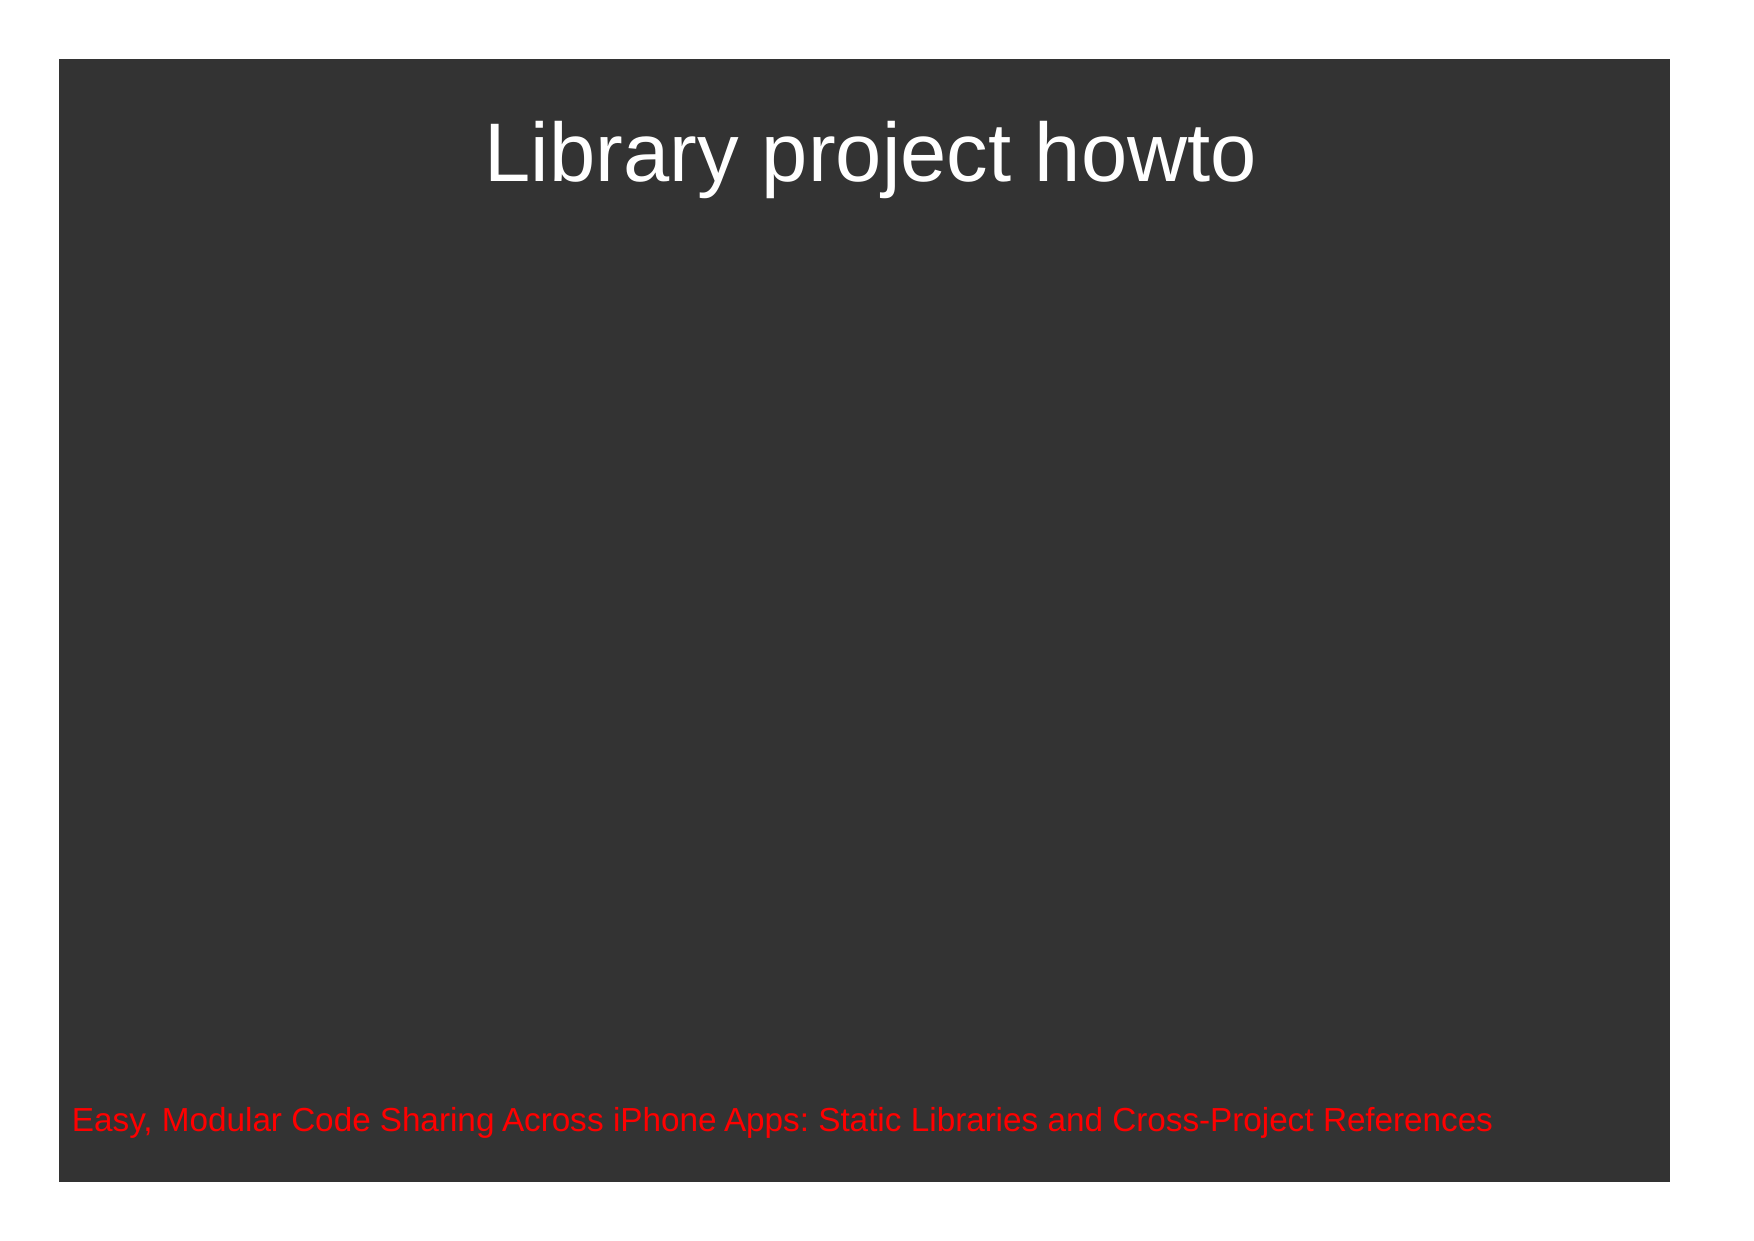

# Library project howto
Easy, Modular Code Sharing Across iPhone Apps: Static Libraries and Cross-Project References